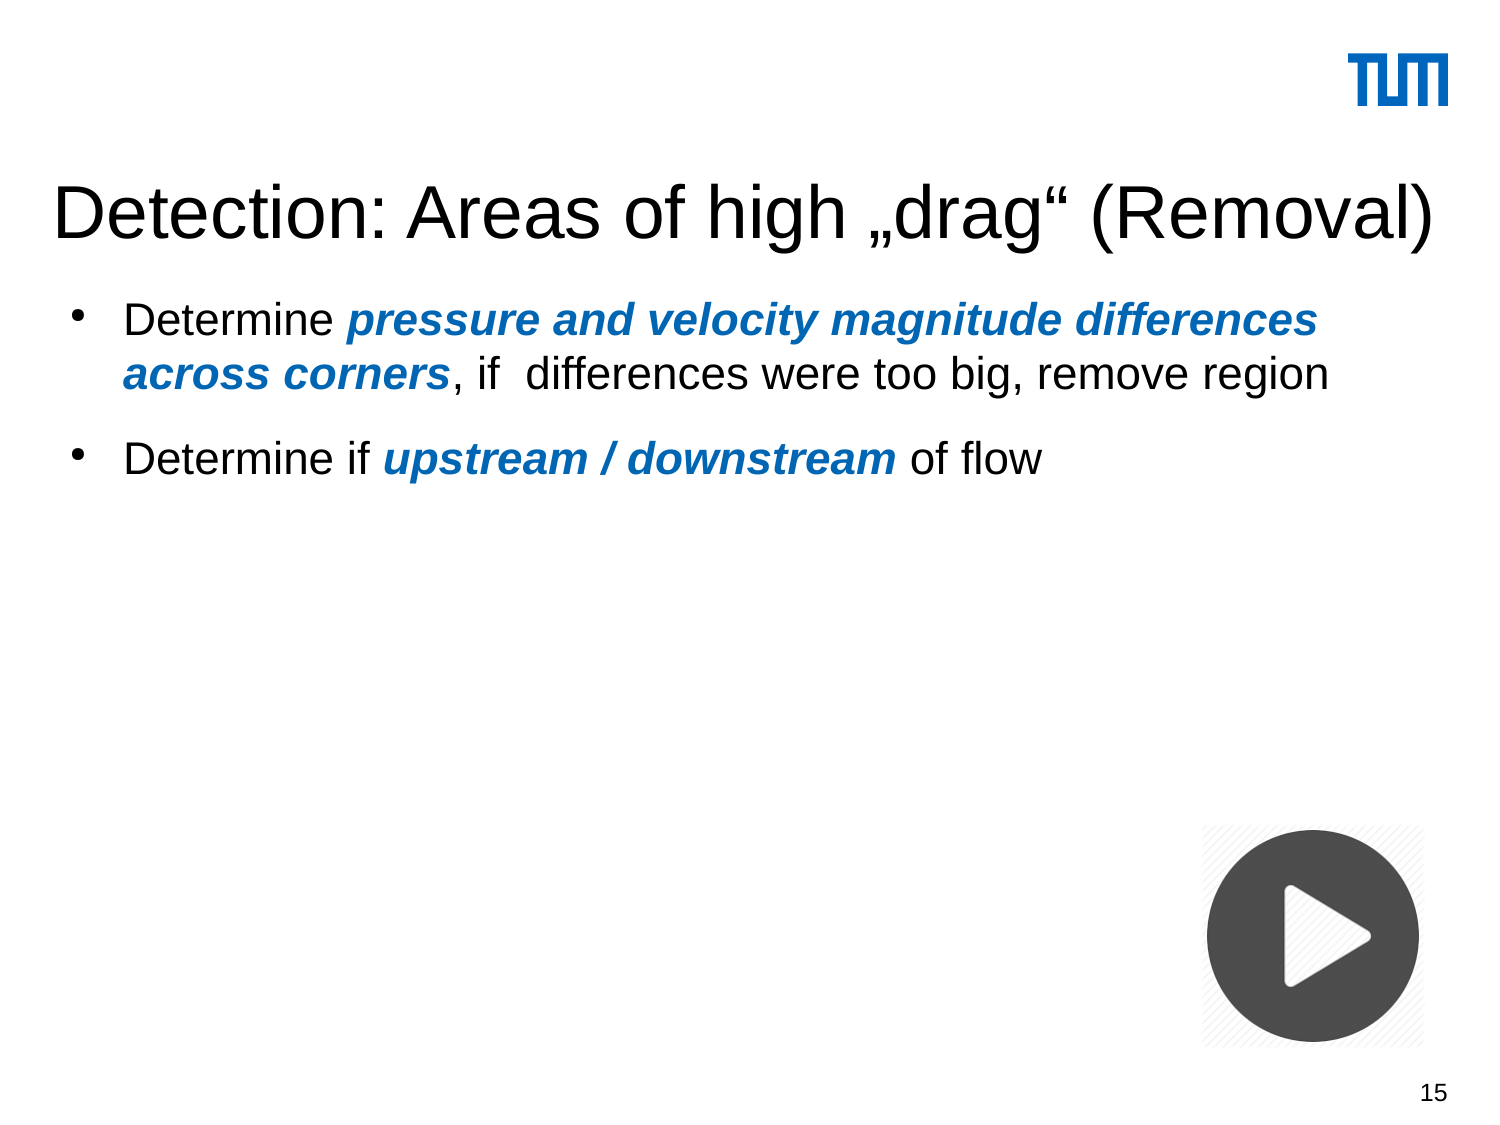

# Detection: Areas of high „drag“ (Removal)
Determine pressure and velocity magnitude differences across corners, if differences were too big, remove region
Determine if upstream / downstream of flow